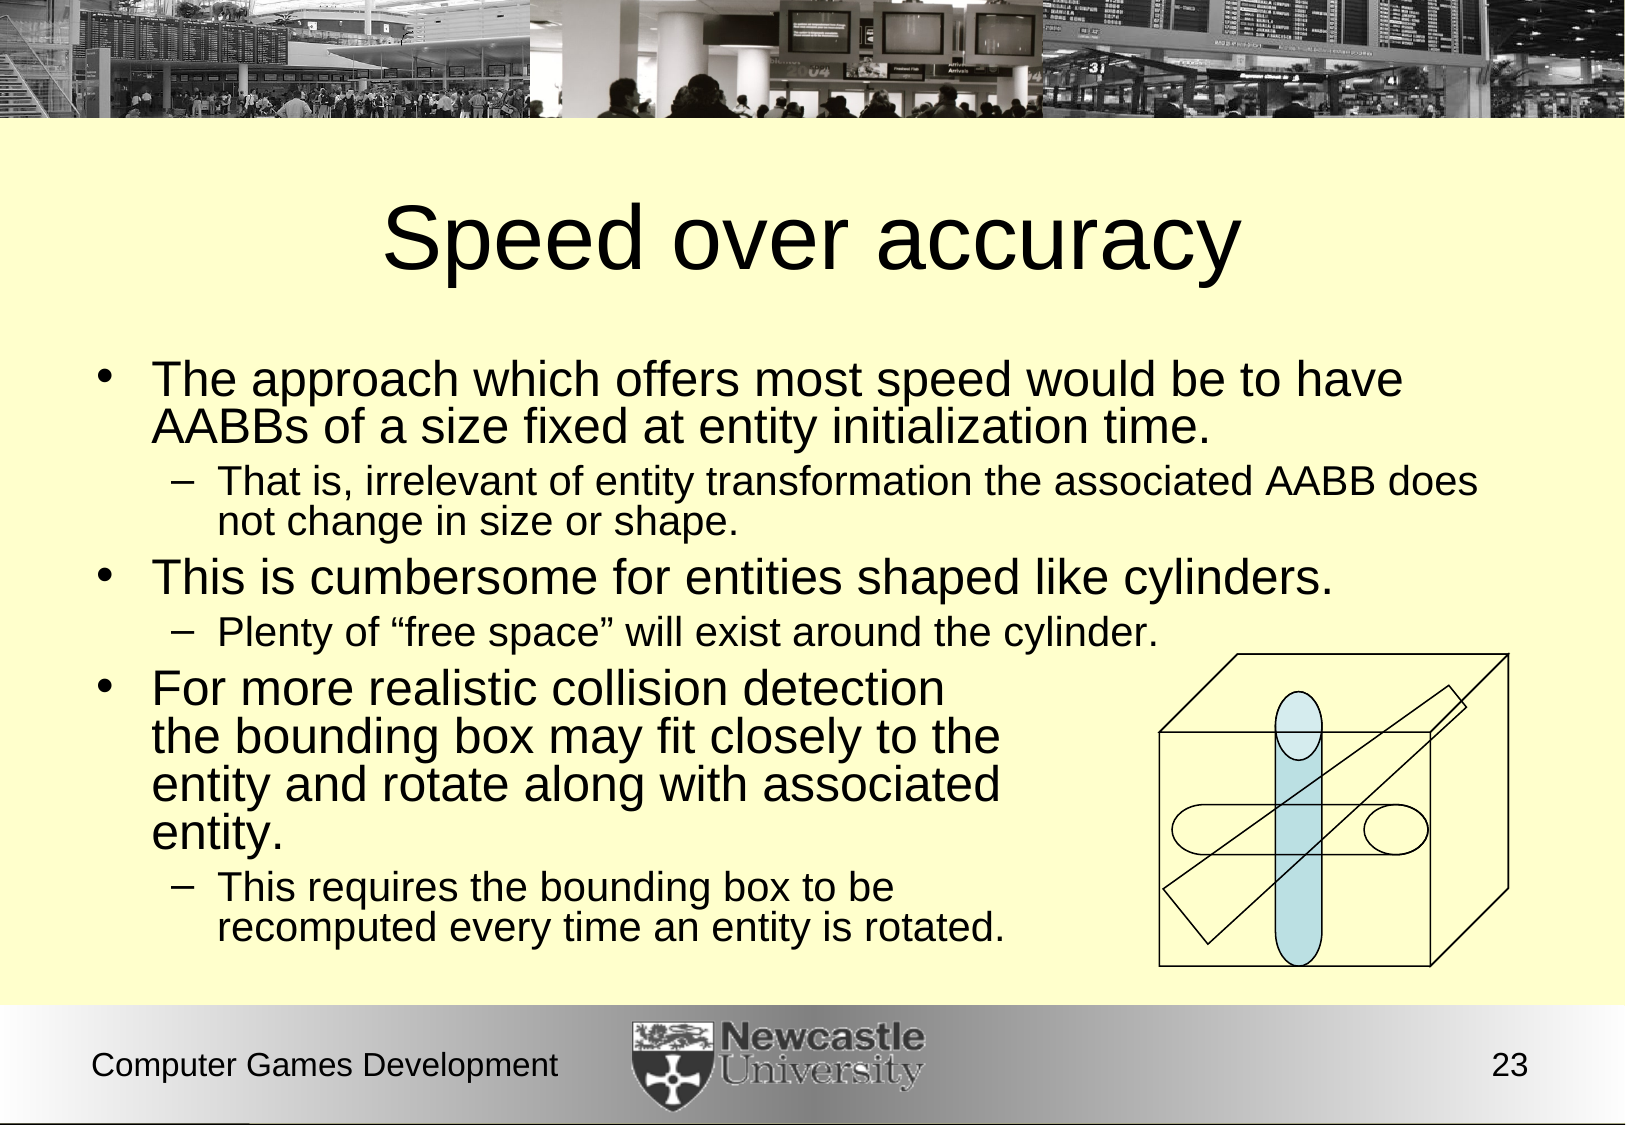

Speed over accuracy
The approach which offers most speed would be to have AABBs of a size fixed at entity initialization time.
That is, irrelevant of entity transformation the associated AABB does not change in size or shape.
This is cumbersome for entities shaped like cylinders.
Plenty of “free space” will exist around the cylinder.
For more realistic collision detection
the bounding box may fit closely to the
entity and rotate along with associated
entity.
This requires the bounding box to be
recomputed every time an entity is rotated.
Computer Games Development